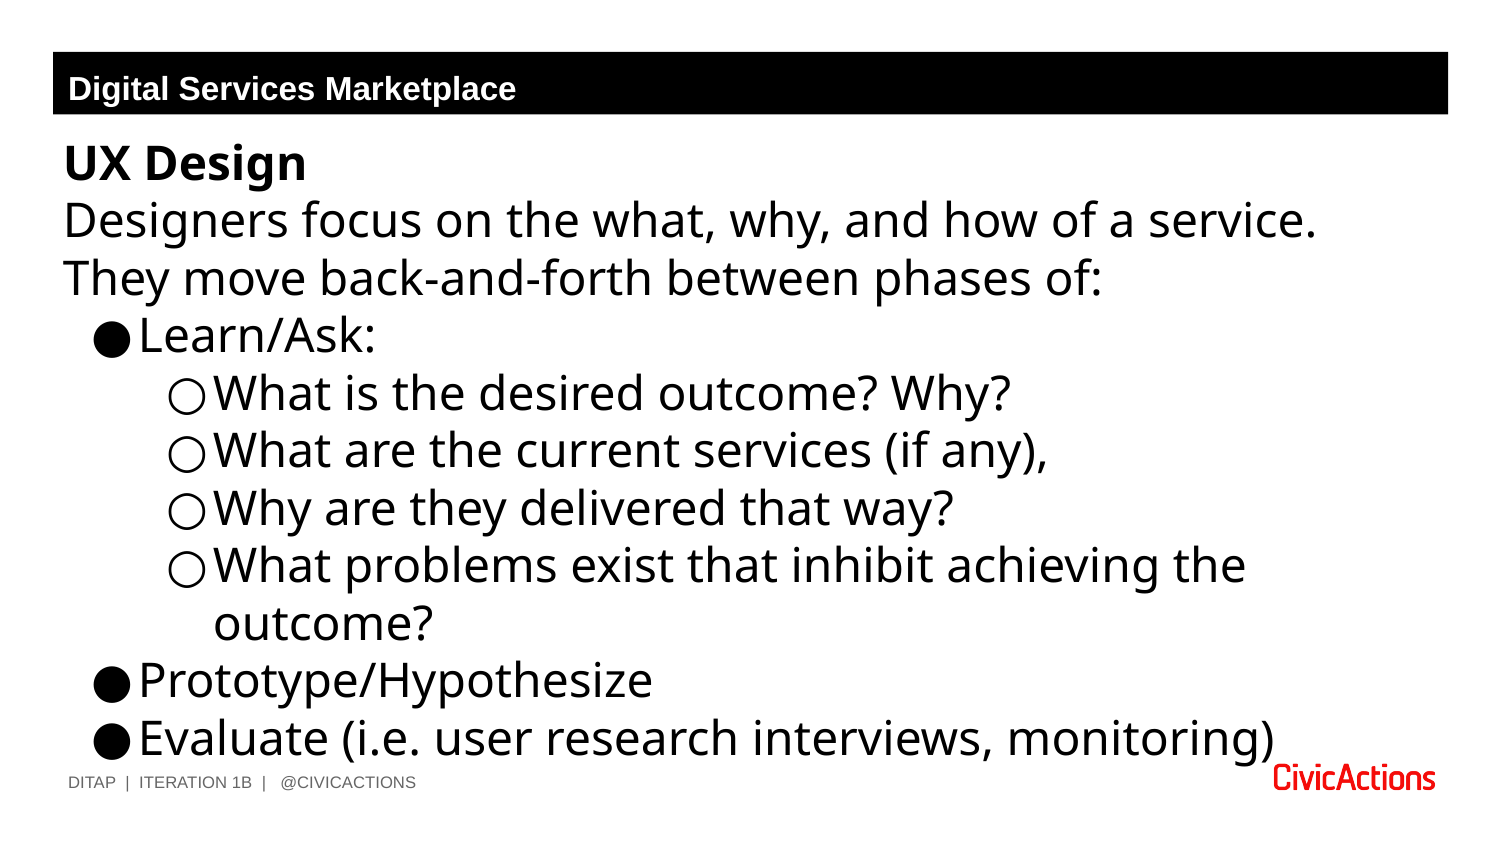

Digital Services Marketplace
UX Design
Designers focus on the what, why, and how of a service. They move back-and-forth between phases of:
Learn/Ask:
What is the desired outcome? Why?
What are the current services (if any),
Why are they delivered that way?
What problems exist that inhibit achieving the outcome?
Prototype/Hypothesize
Evaluate (i.e. user research interviews, monitoring)